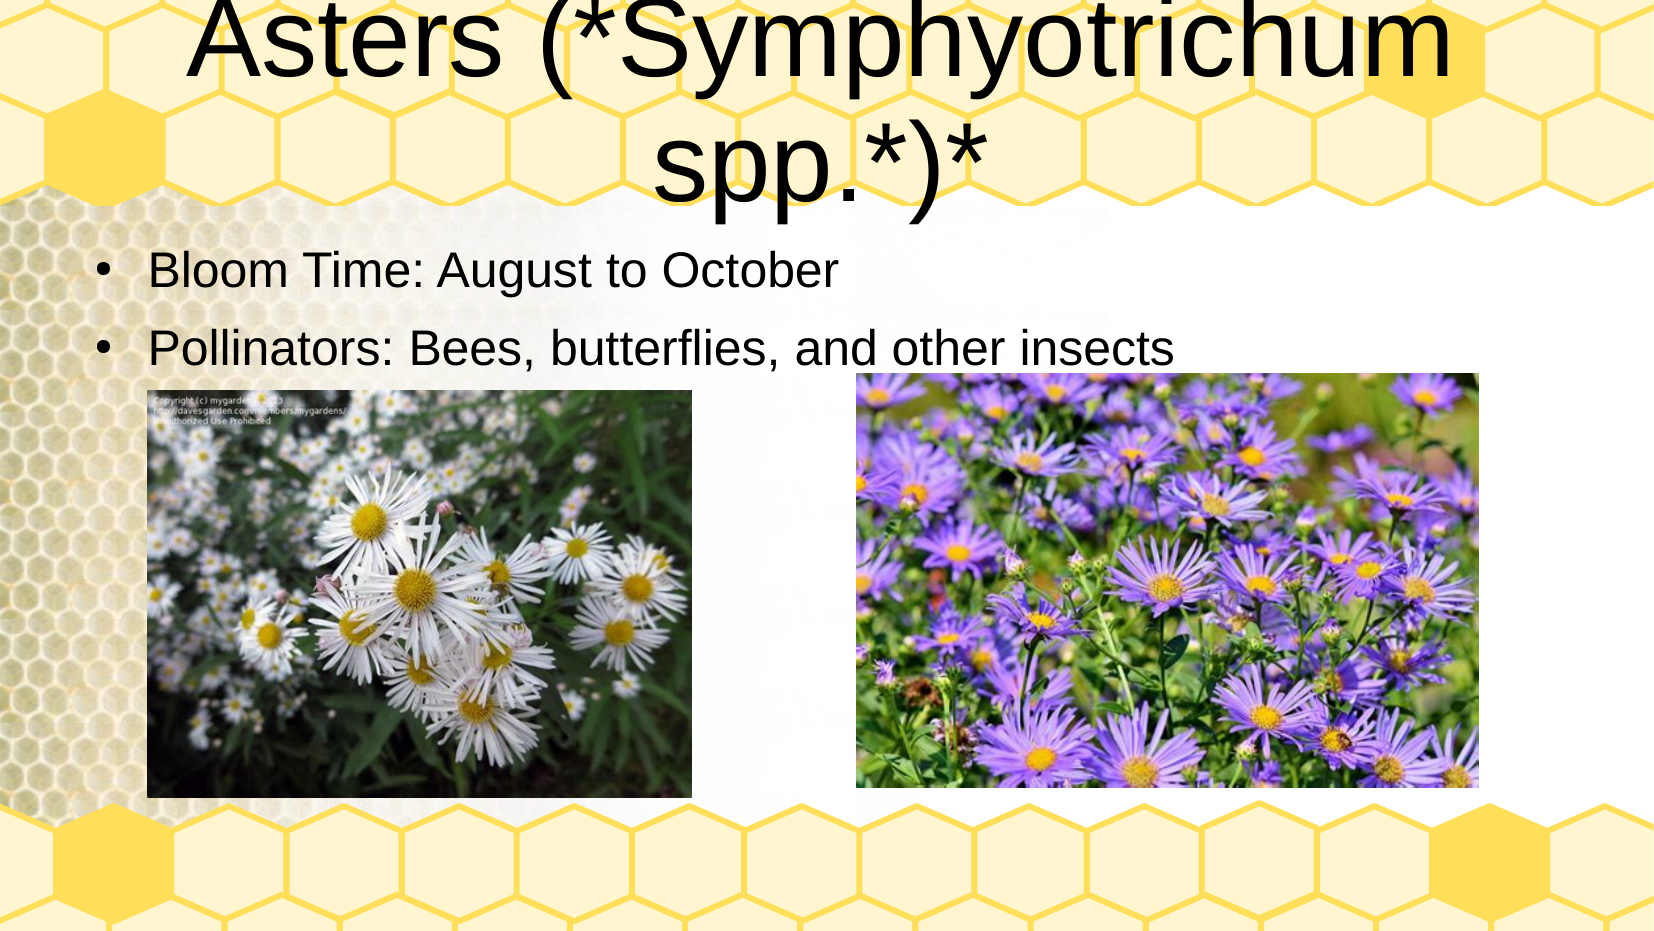

# Asters (*Symphyotrichum spp.*)*
Bloom Time: August to October
Pollinators: Bees, butterflies, and other insects